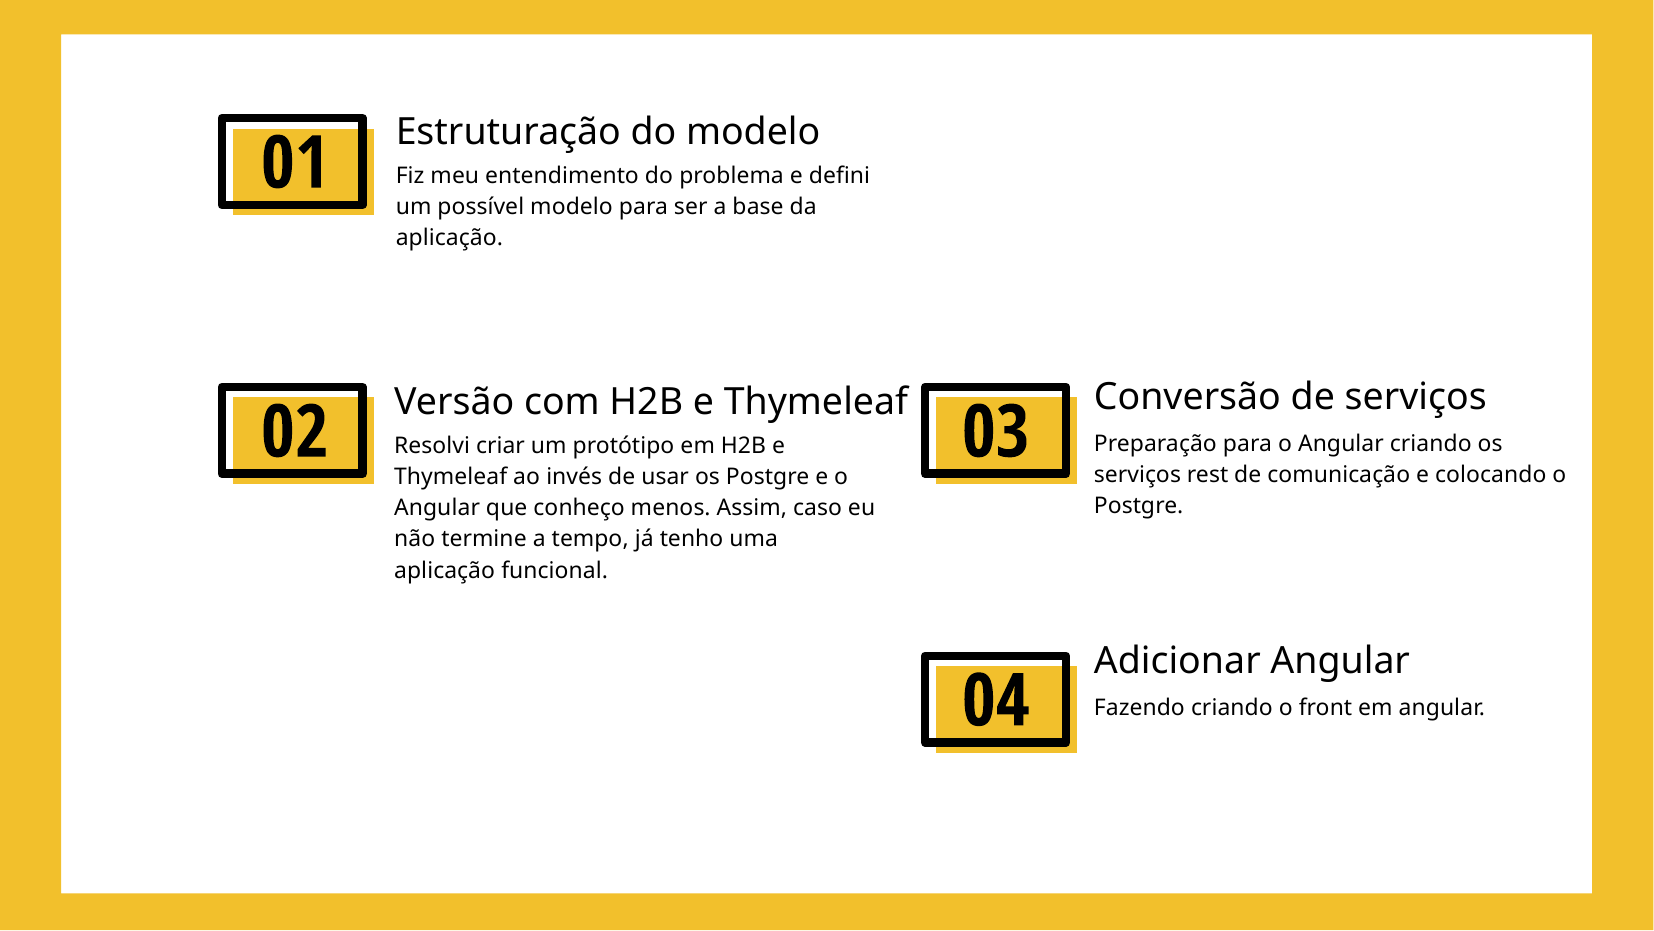

# Estruturação do modelo
Fiz meu entendimento do problema e defini um possível modelo para ser a base da aplicação.
Versão com H2B e Thymeleaf
Conversão de serviços
Preparação para o Angular criando os serviços rest de comunicação e colocando o Postgre.
Resolvi criar um protótipo em H2B e Thymeleaf ao invés de usar os Postgre e o Angular que conheço menos. Assim, caso eu não termine a tempo, já tenho uma aplicação funcional.
Adicionar Angular
Fazendo criando o front em angular.